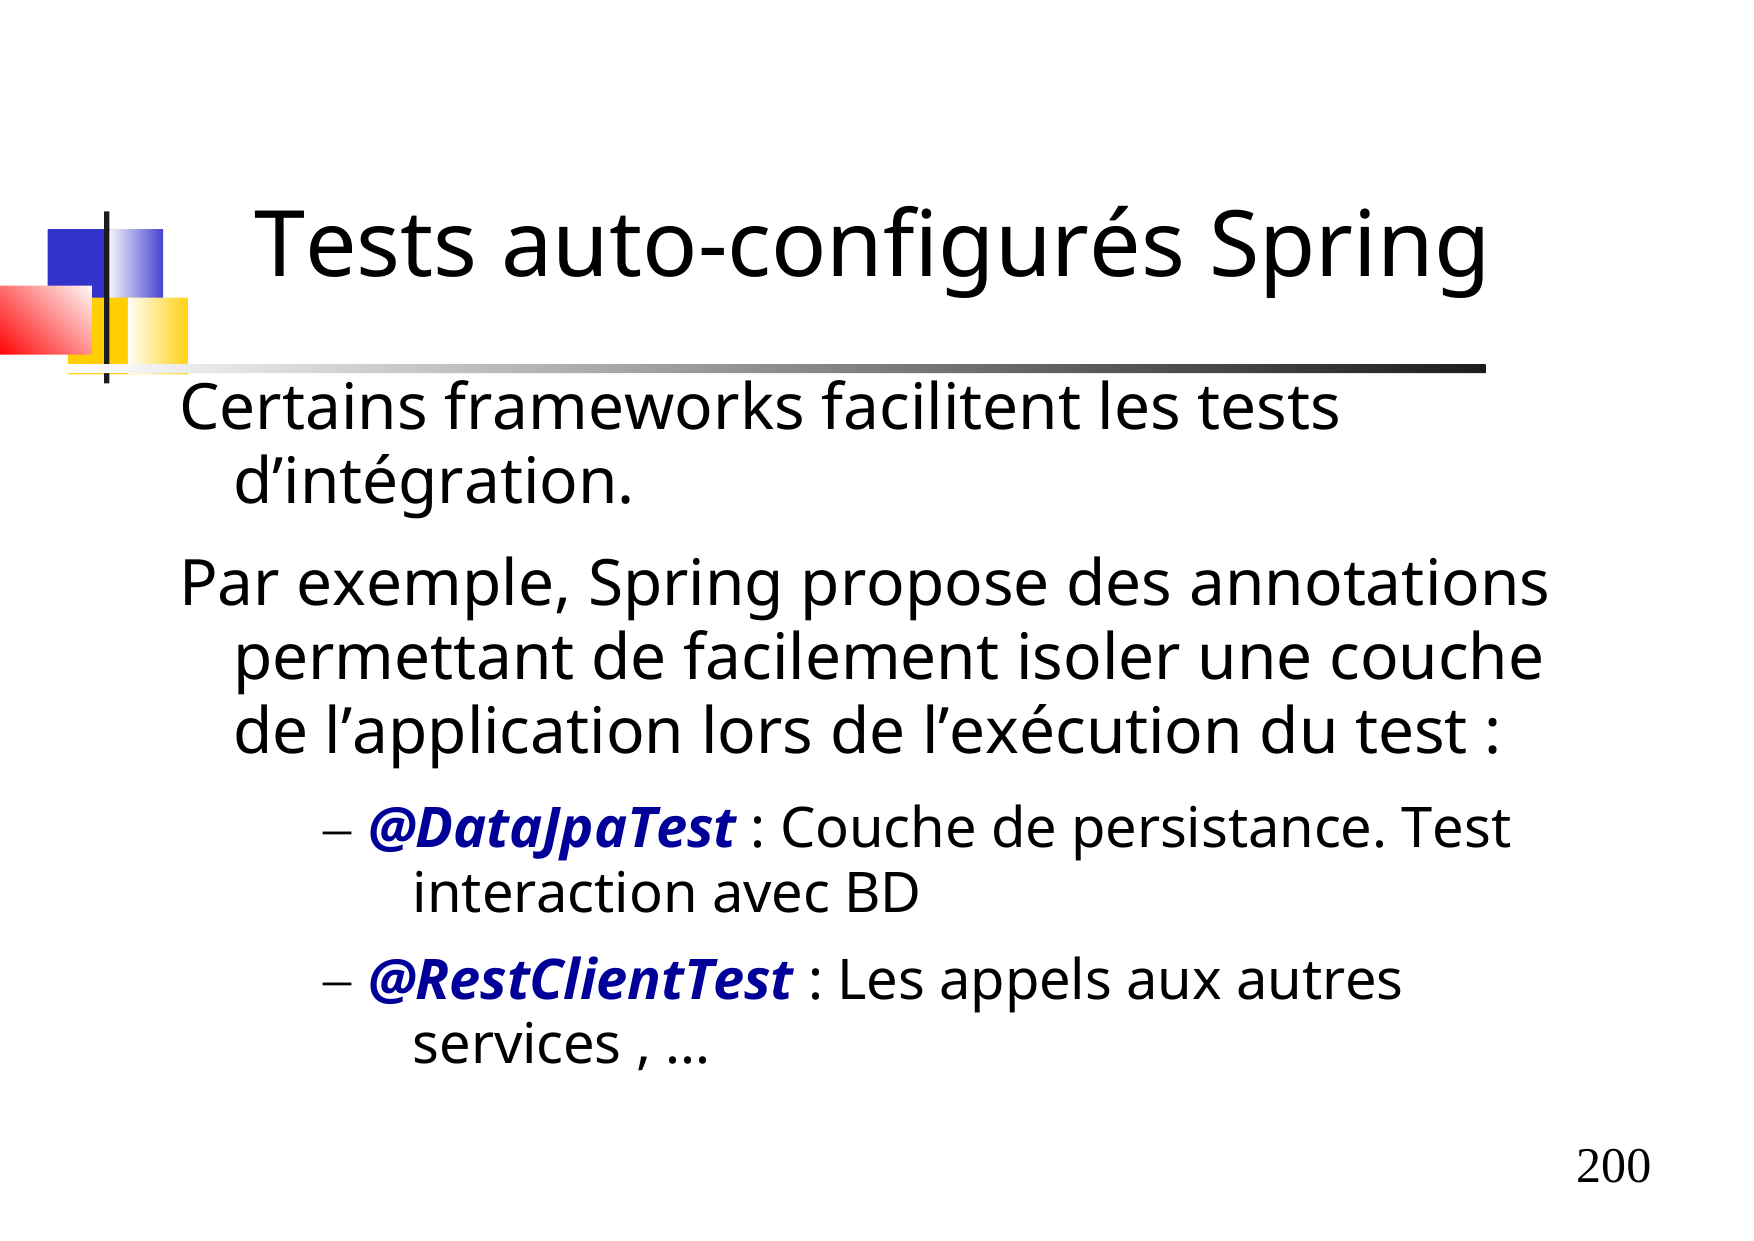

# Tests auto-configurés Spring
Certains frameworks facilitent les tests d’intégration.
Par exemple, Spring propose des annotations permettant de facilement isoler une couche de l’application lors de l’exécution du test :
@DataJpaTest : Couche de persistance. Test interaction avec BD
@RestClientTest : Les appels aux autres services , ...